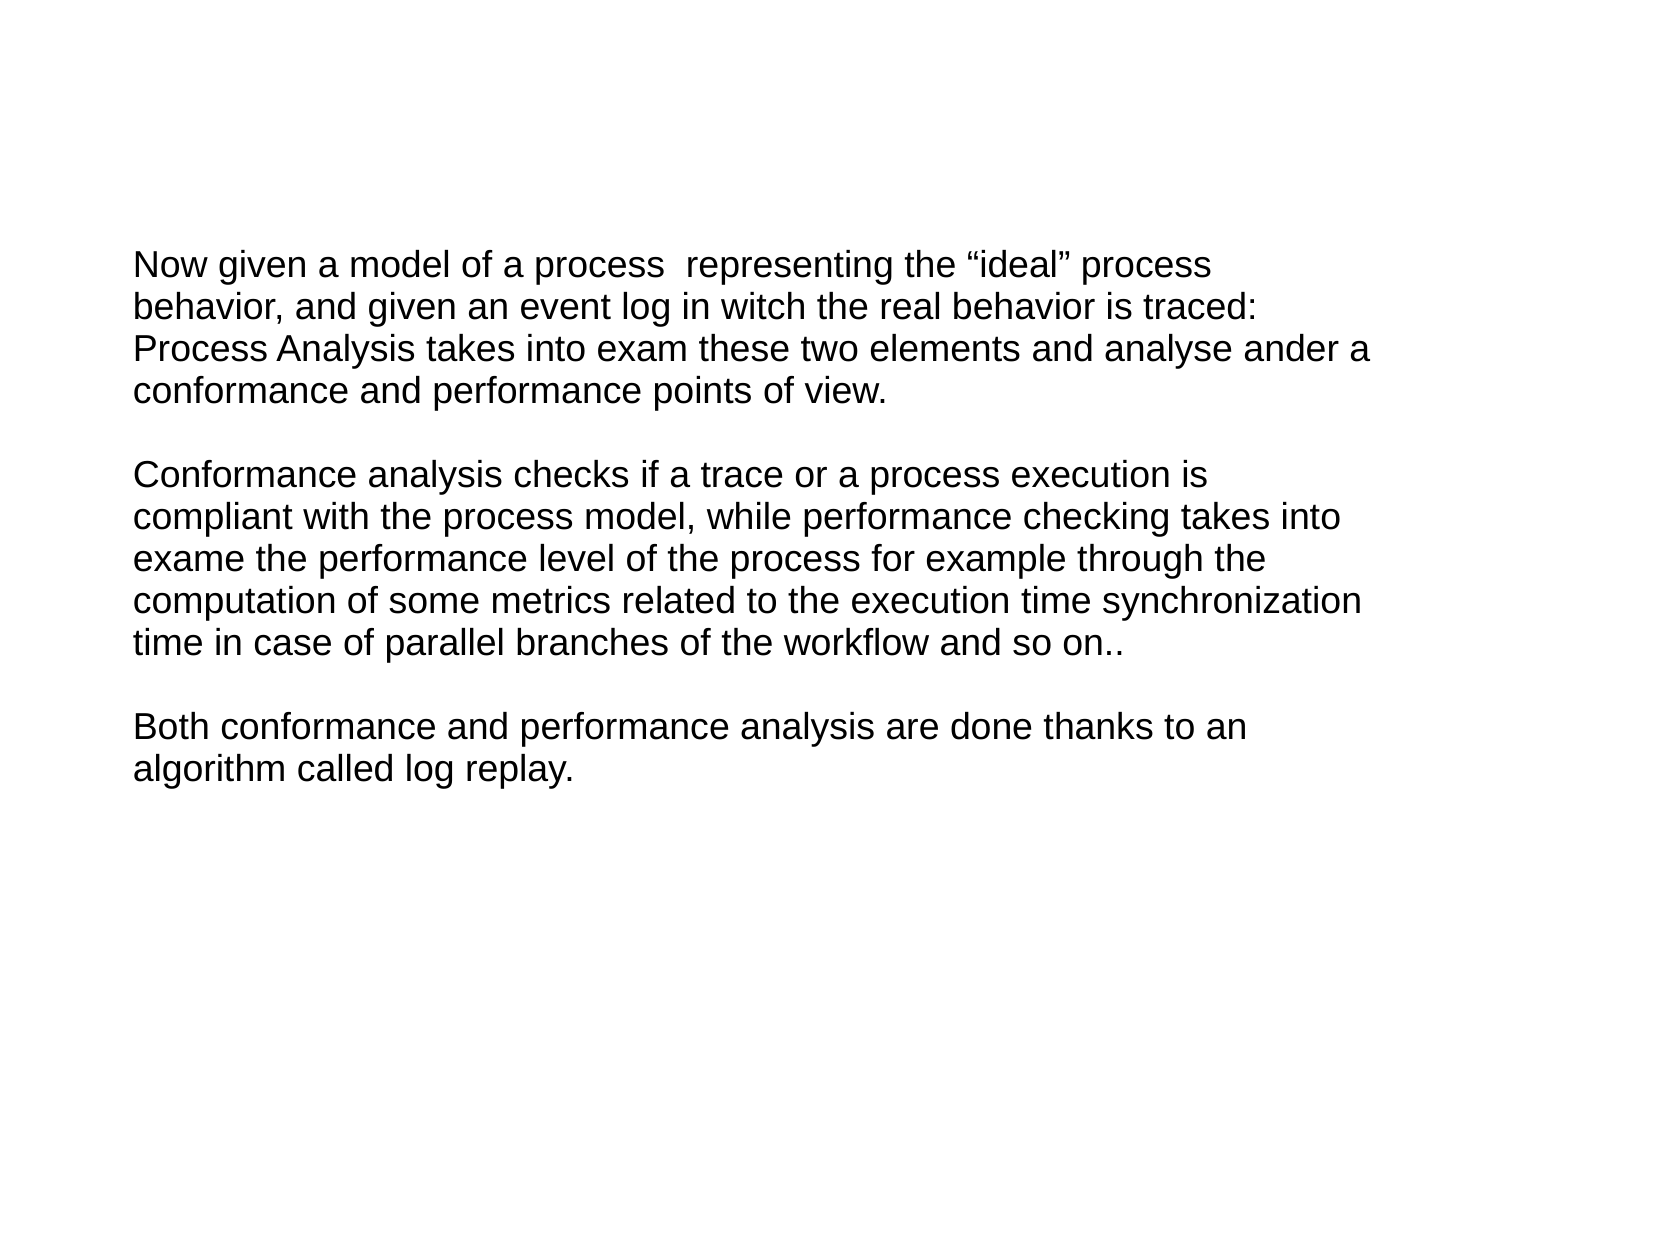

Now given a model of a process representing the “ideal” process behavior, and given an event log in witch the real behavior is traced: Process Analysis takes into exam these two elements and analyse ander a conformance and performance points of view.
Conformance analysis checks if a trace or a process execution is compliant with the process model, while performance checking takes into exame the performance level of the process for example through the computation of some metrics related to the execution time synchronization time in case of parallel branches of the workflow and so on..
Both conformance and performance analysis are done thanks to an algorithm called log replay.